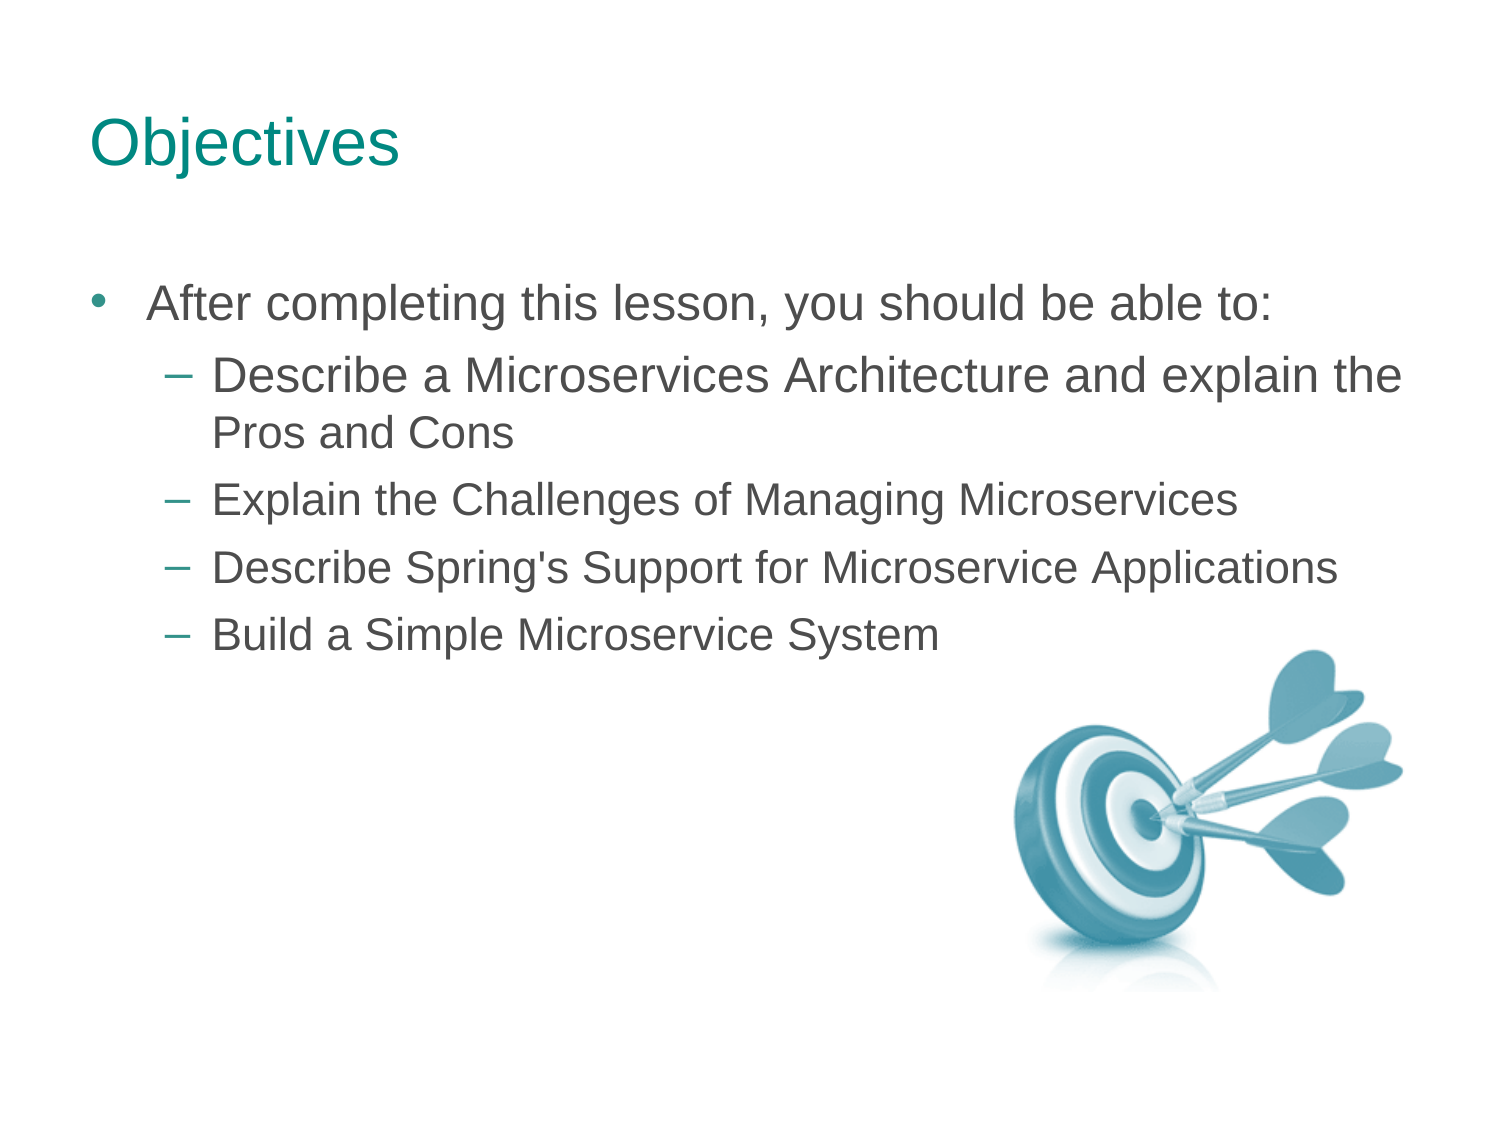

# Objectives
After completing this lesson, you should be able to:
Describe a Microservices Architecture and explain the Pros and Cons
Explain the Challenges of Managing Microservices
Describe Spring's Support for Microservice Applications
Build a Simple Microservice System